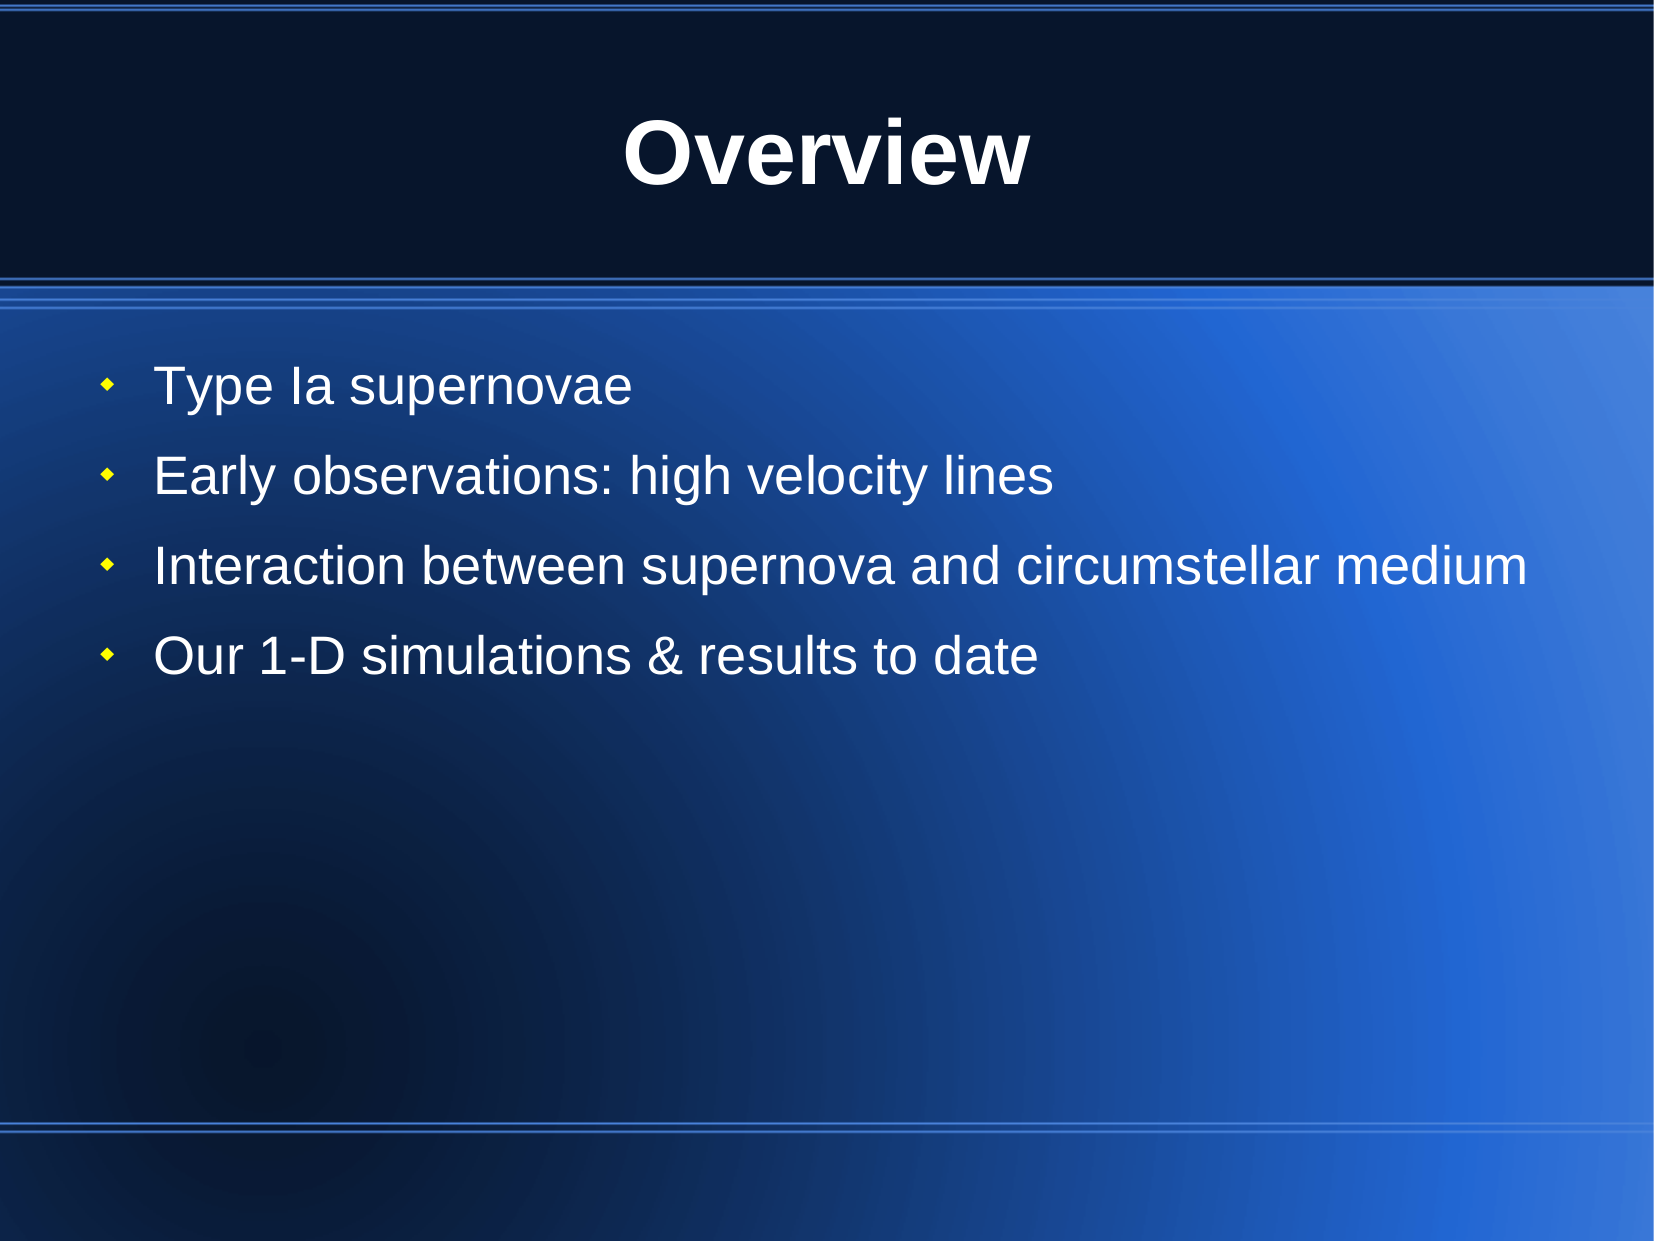

# Overview
Type Ia supernovae
Early observations: high velocity lines
Interaction between supernova and circumstellar medium
Our 1-D simulations & results to date